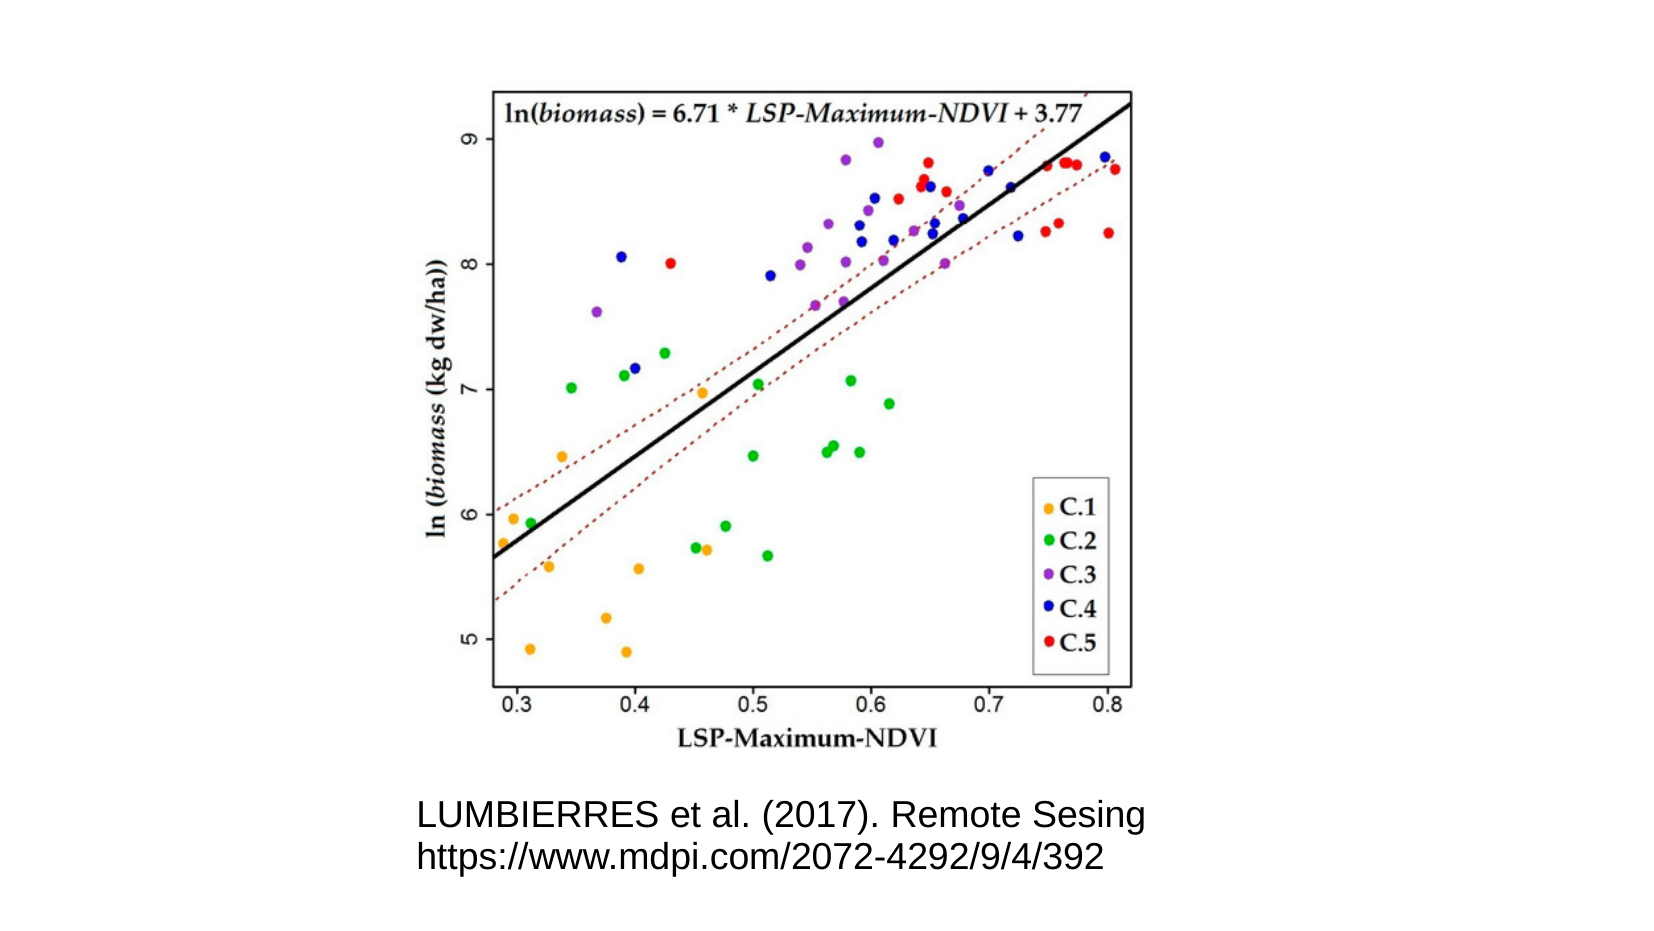

#
LUMBIERRES et al. (2017). Remote Sesing
https://www.mdpi.com/2072-4292/9/4/392